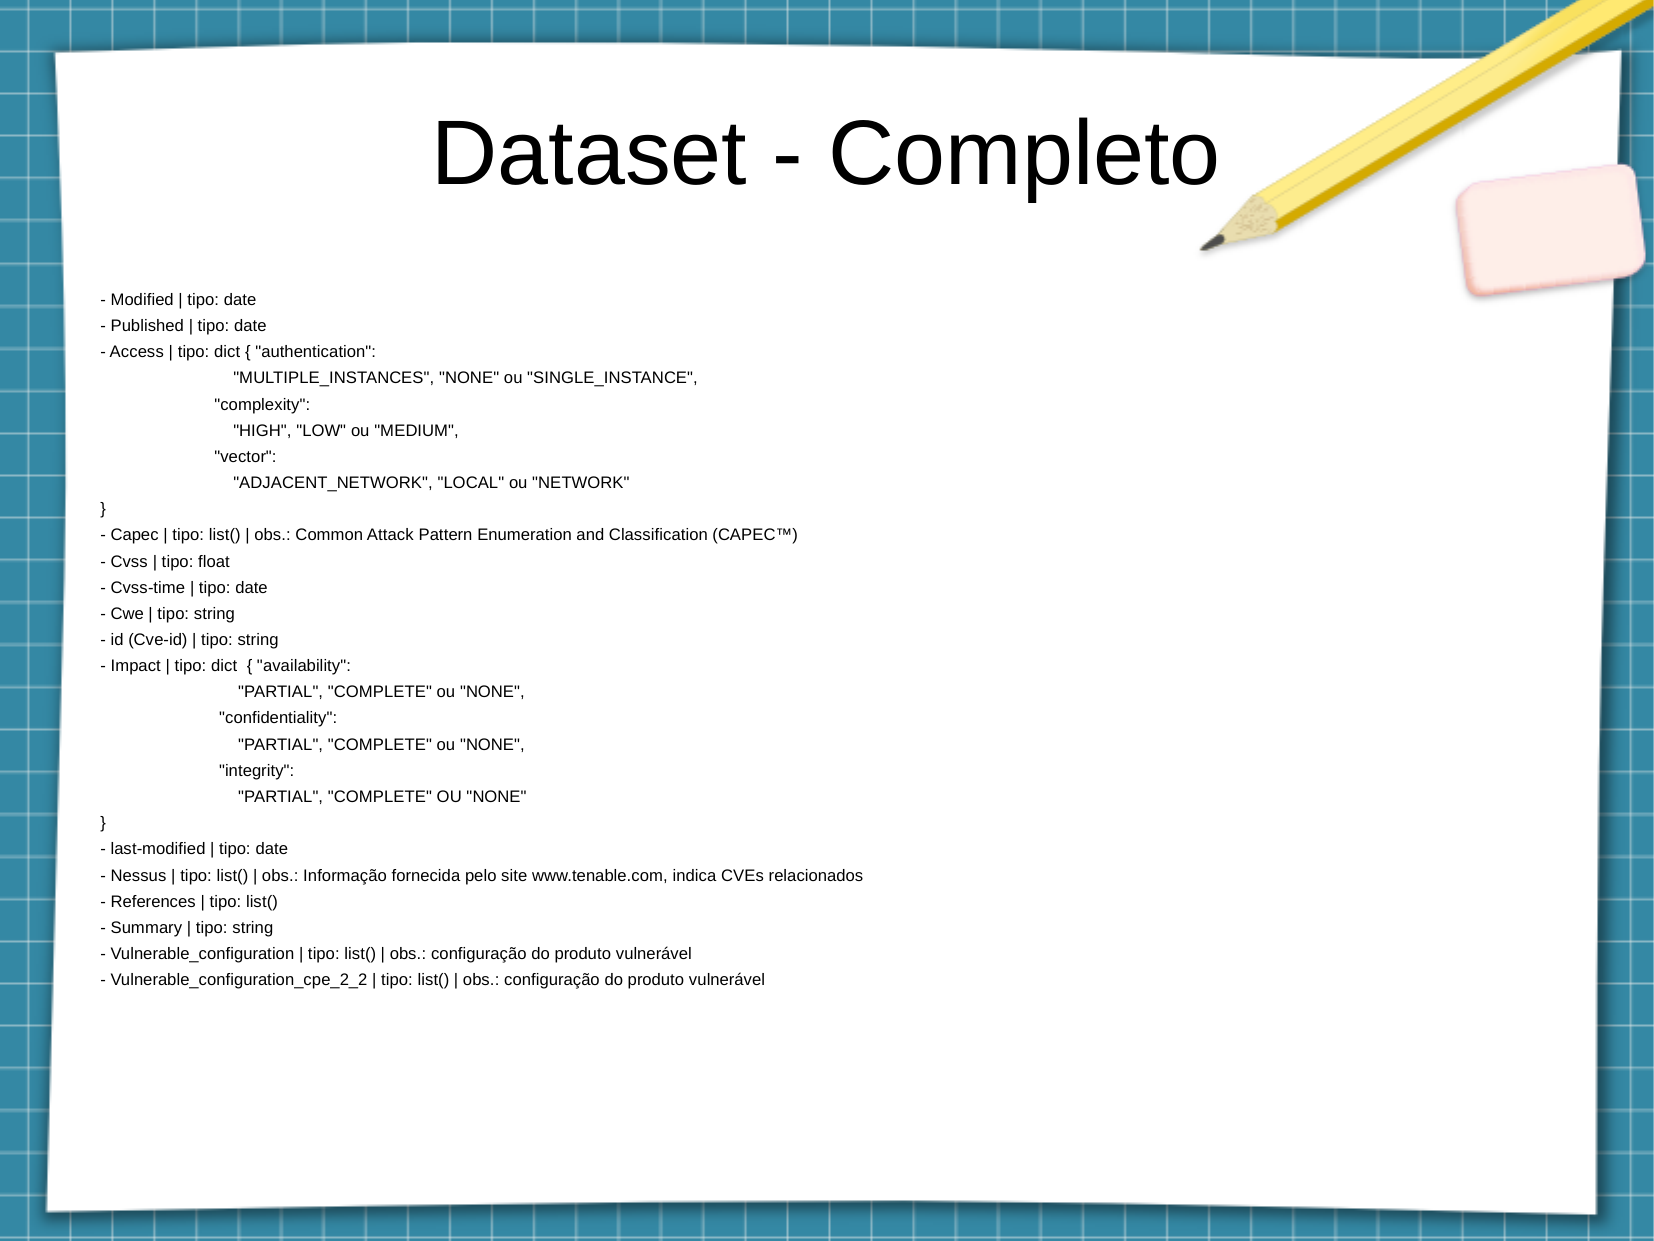

# Dataset - Completo
- Modified | tipo: date
- Published | tipo: date
- Access | tipo: dict { "authentication":
 "MULTIPLE_INSTANCES", "NONE" ou "SINGLE_INSTANCE",
 "complexity":
 "HIGH", "LOW" ou "MEDIUM",
 "vector":
 "ADJACENT_NETWORK", "LOCAL" ou "NETWORK"
}
- Capec | tipo: list() | obs.: Common Attack Pattern Enumeration and Classification (CAPEC™)
- Cvss | tipo: float
- Cvss-time | tipo: date
- Cwe | tipo: string
- id (Cve-id) | tipo: string
- Impact | tipo: dict { "availability":
 "PARTIAL", "COMPLETE" ou "NONE",
 "confidentiality":
 "PARTIAL", "COMPLETE" ou "NONE",
 "integrity":
 "PARTIAL", "COMPLETE" OU "NONE"
}
- last-modified | tipo: date
- Nessus | tipo: list() | obs.: Informação fornecida pelo site www.tenable.com, indica CVEs relacionados
- References | tipo: list()
- Summary | tipo: string
- Vulnerable_configuration | tipo: list() | obs.: configuração do produto vulnerável
- Vulnerable_configuration_cpe_2_2 | tipo: list() | obs.: configuração do produto vulnerável